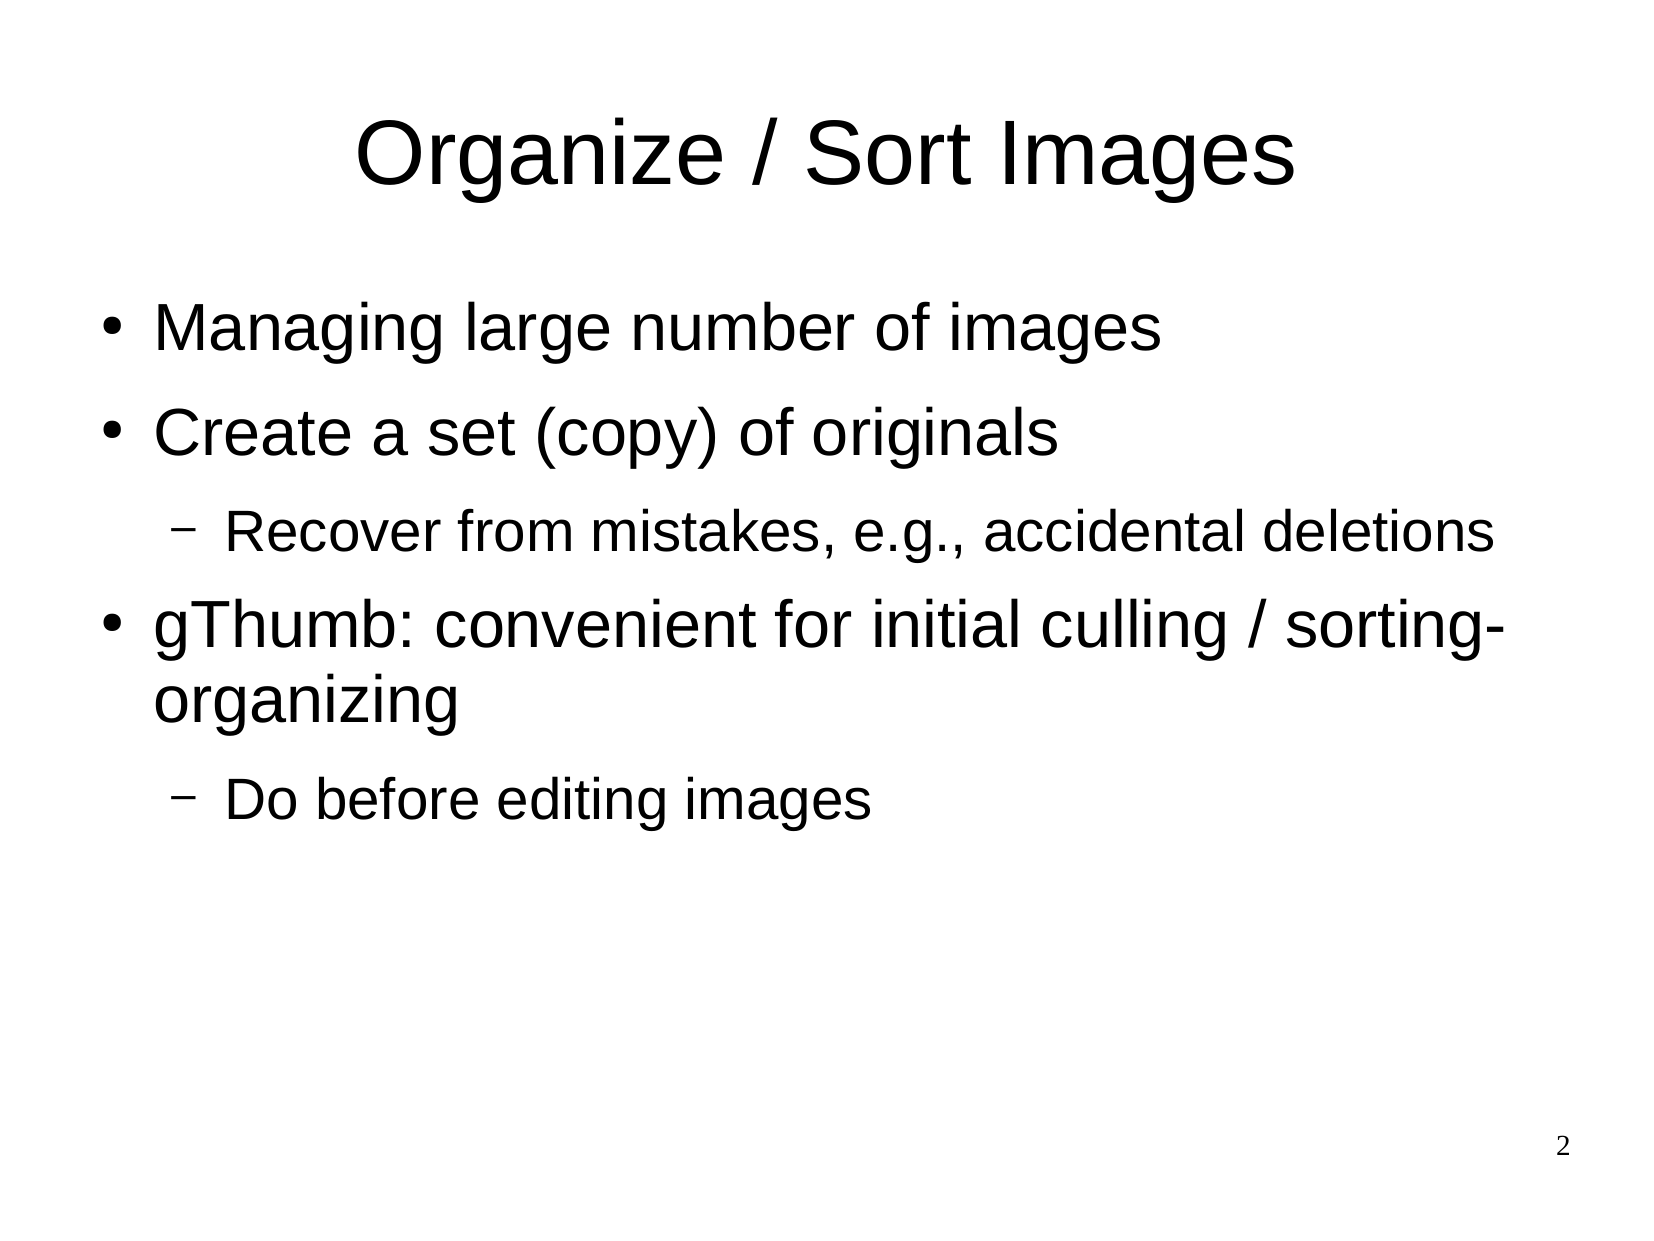

# Organize / Sort Images
Managing large number of images
Create a set (copy) of originals
Recover from mistakes, e.g., accidental deletions
gThumb: convenient for initial culling / sorting- organizing
Do before editing images
2